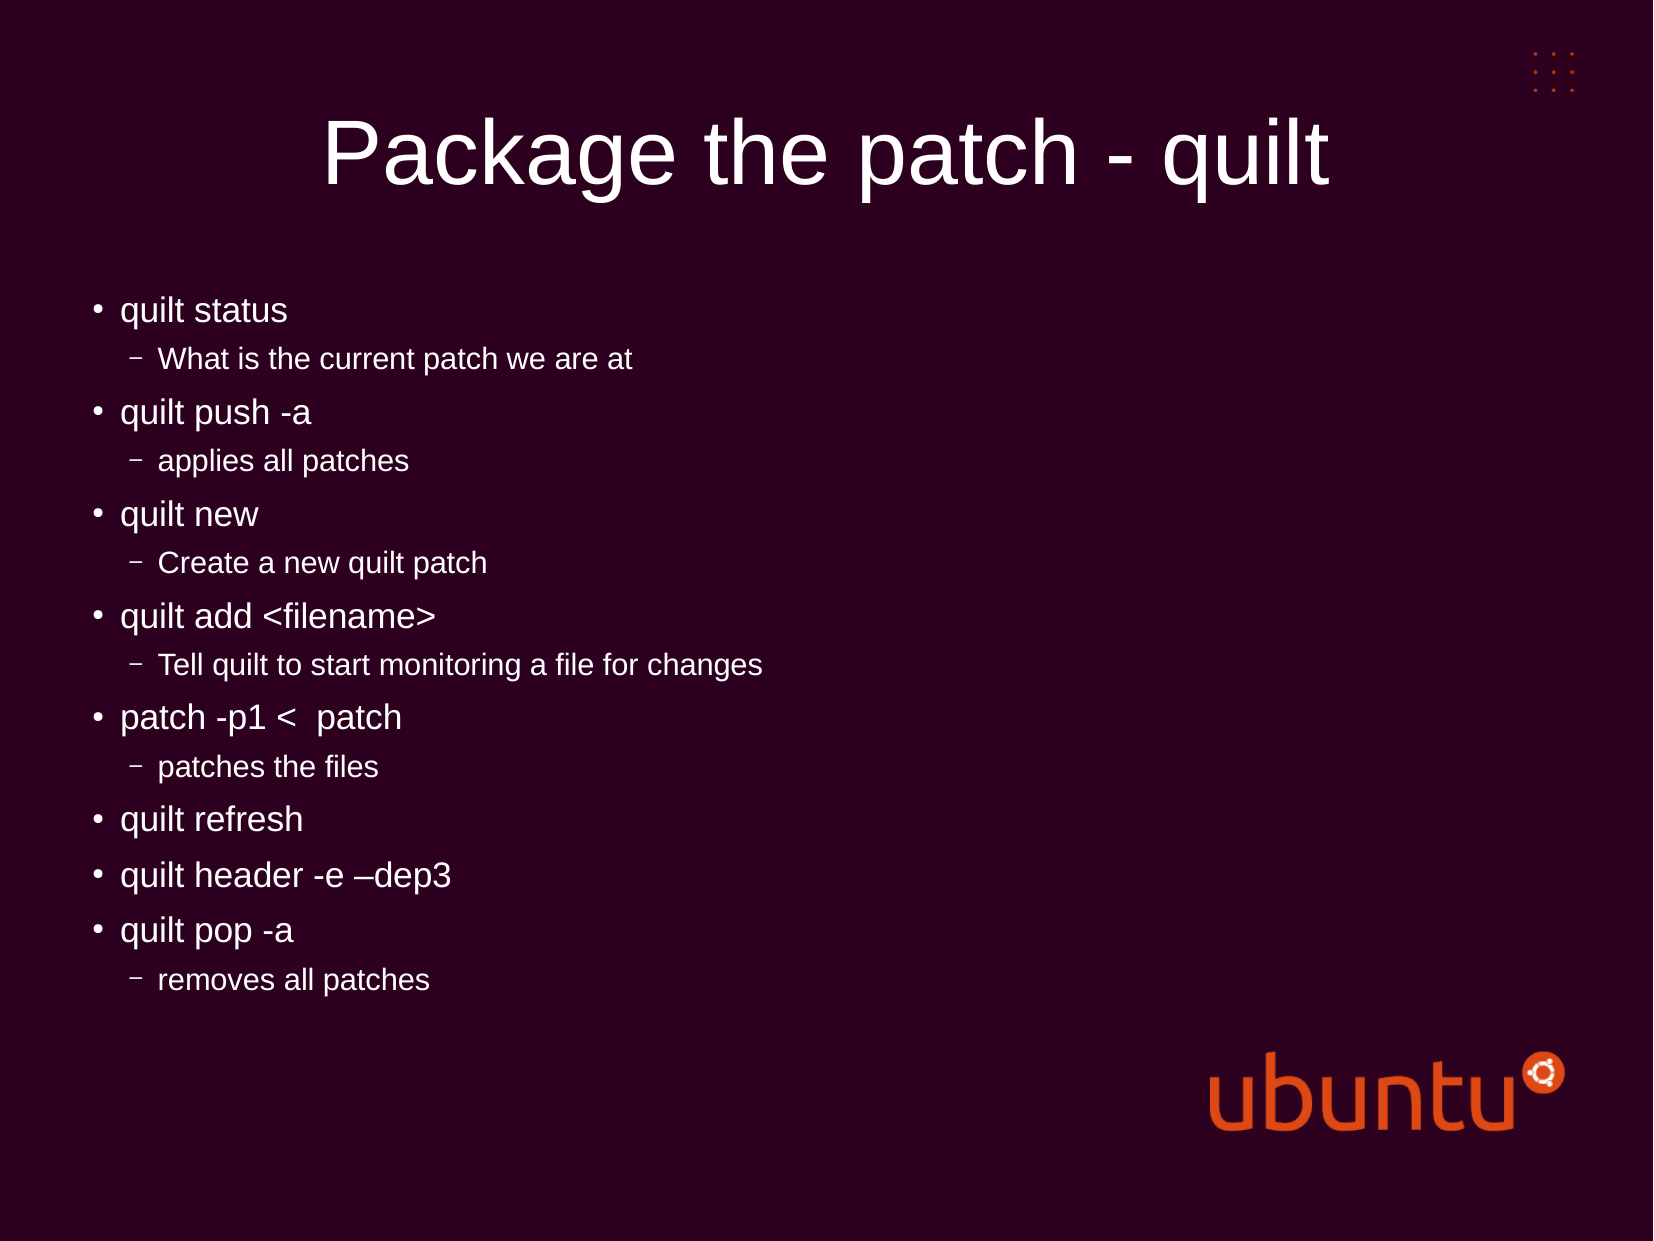

# Package the patch - quilt
quilt status
What is the current patch we are at
quilt push -a
applies all patches
quilt new
Create a new quilt patch
quilt add <filename>
Tell quilt to start monitoring a file for changes
patch -p1 < patch
patches the files
quilt refresh
quilt header -e –dep3
quilt pop -a
removes all patches